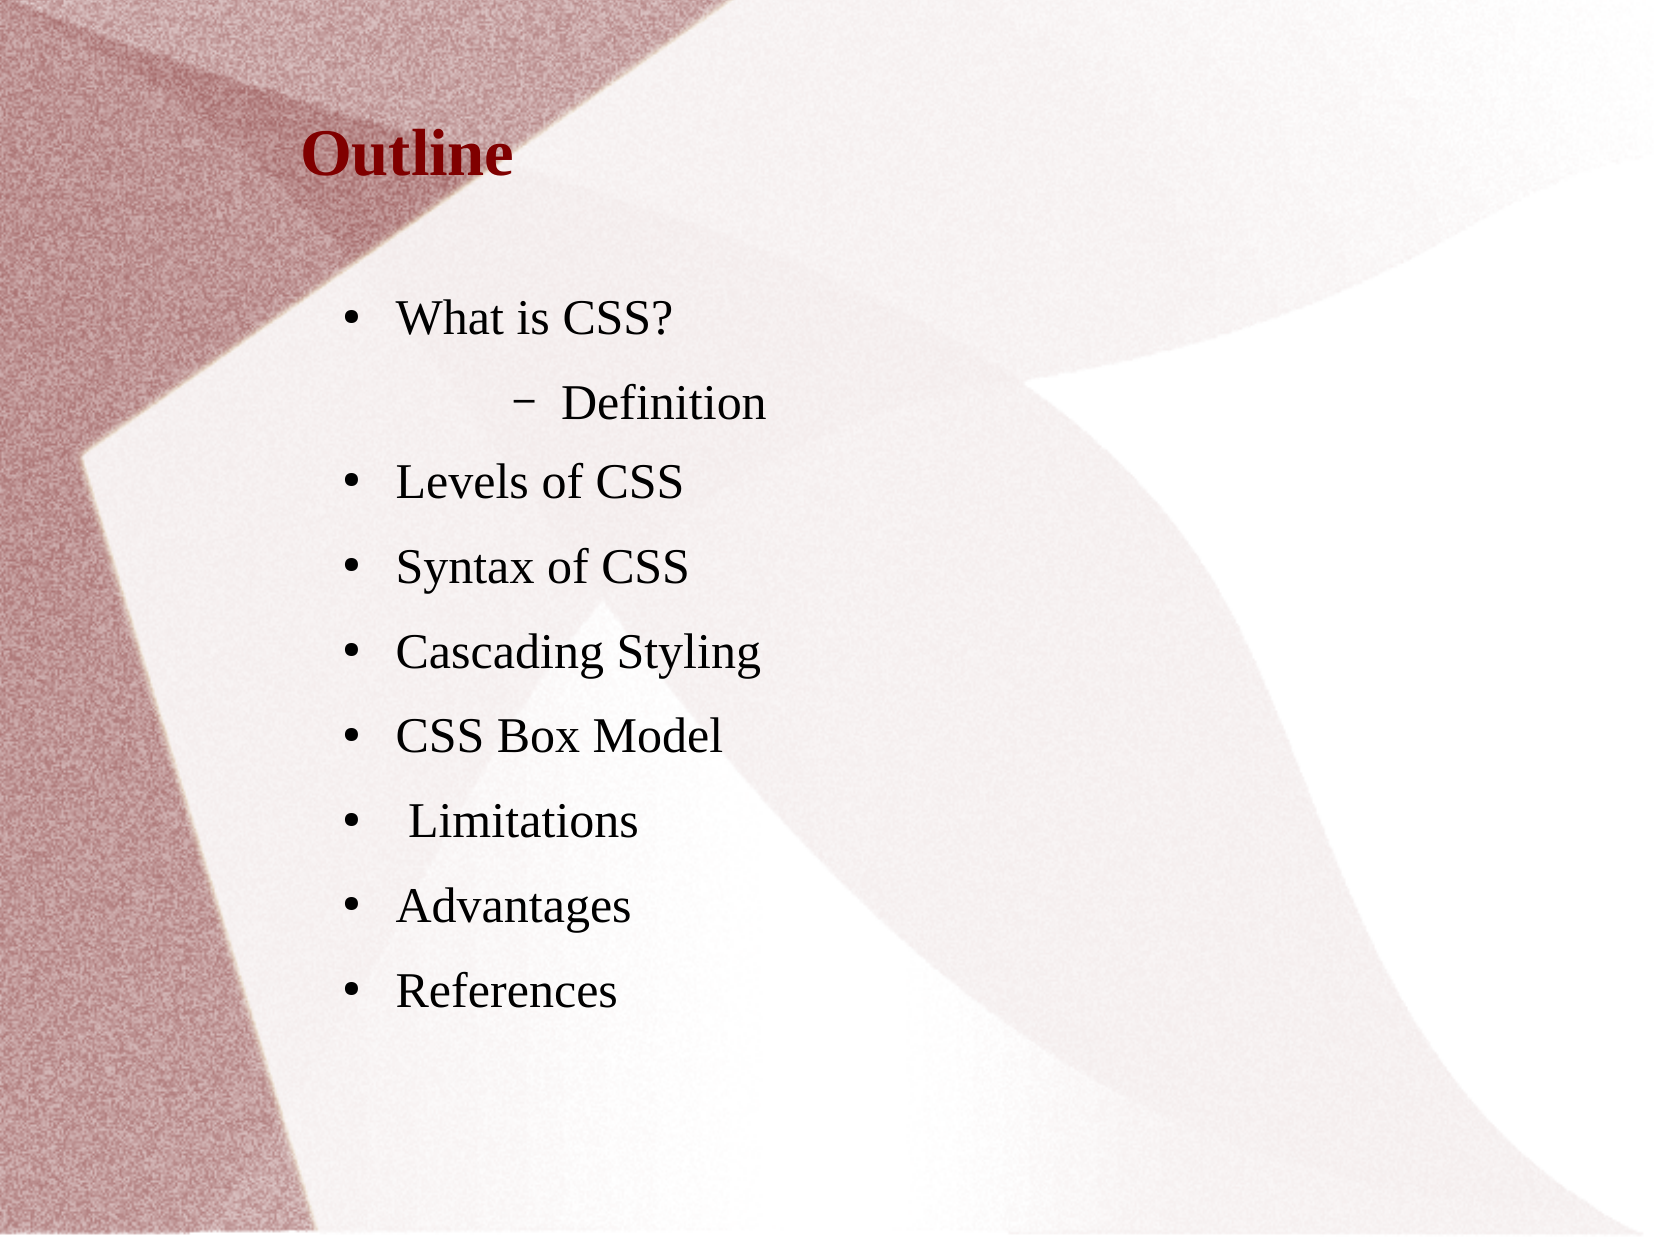

# Outline
What is CSS?
Definition
Levels of CSS
Syntax of CSS
Cascading Styling
CSS Box Model
 Limitations
Advantages
References